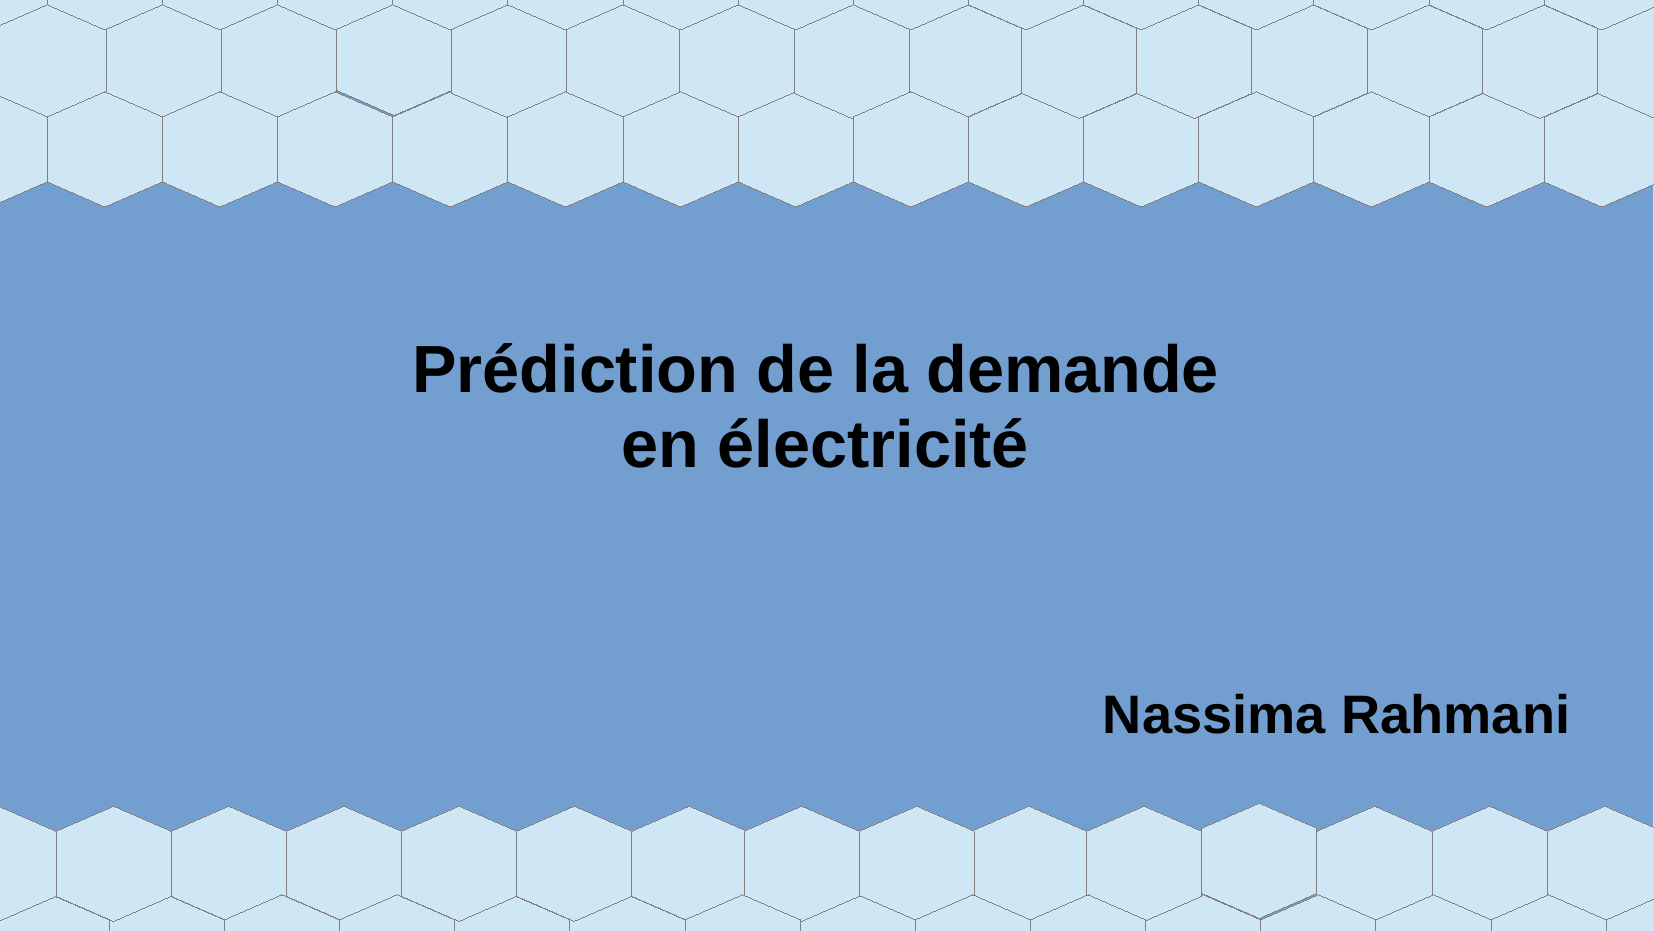

Nassima Rahmani
#
Prédiction de la demande
en électricité